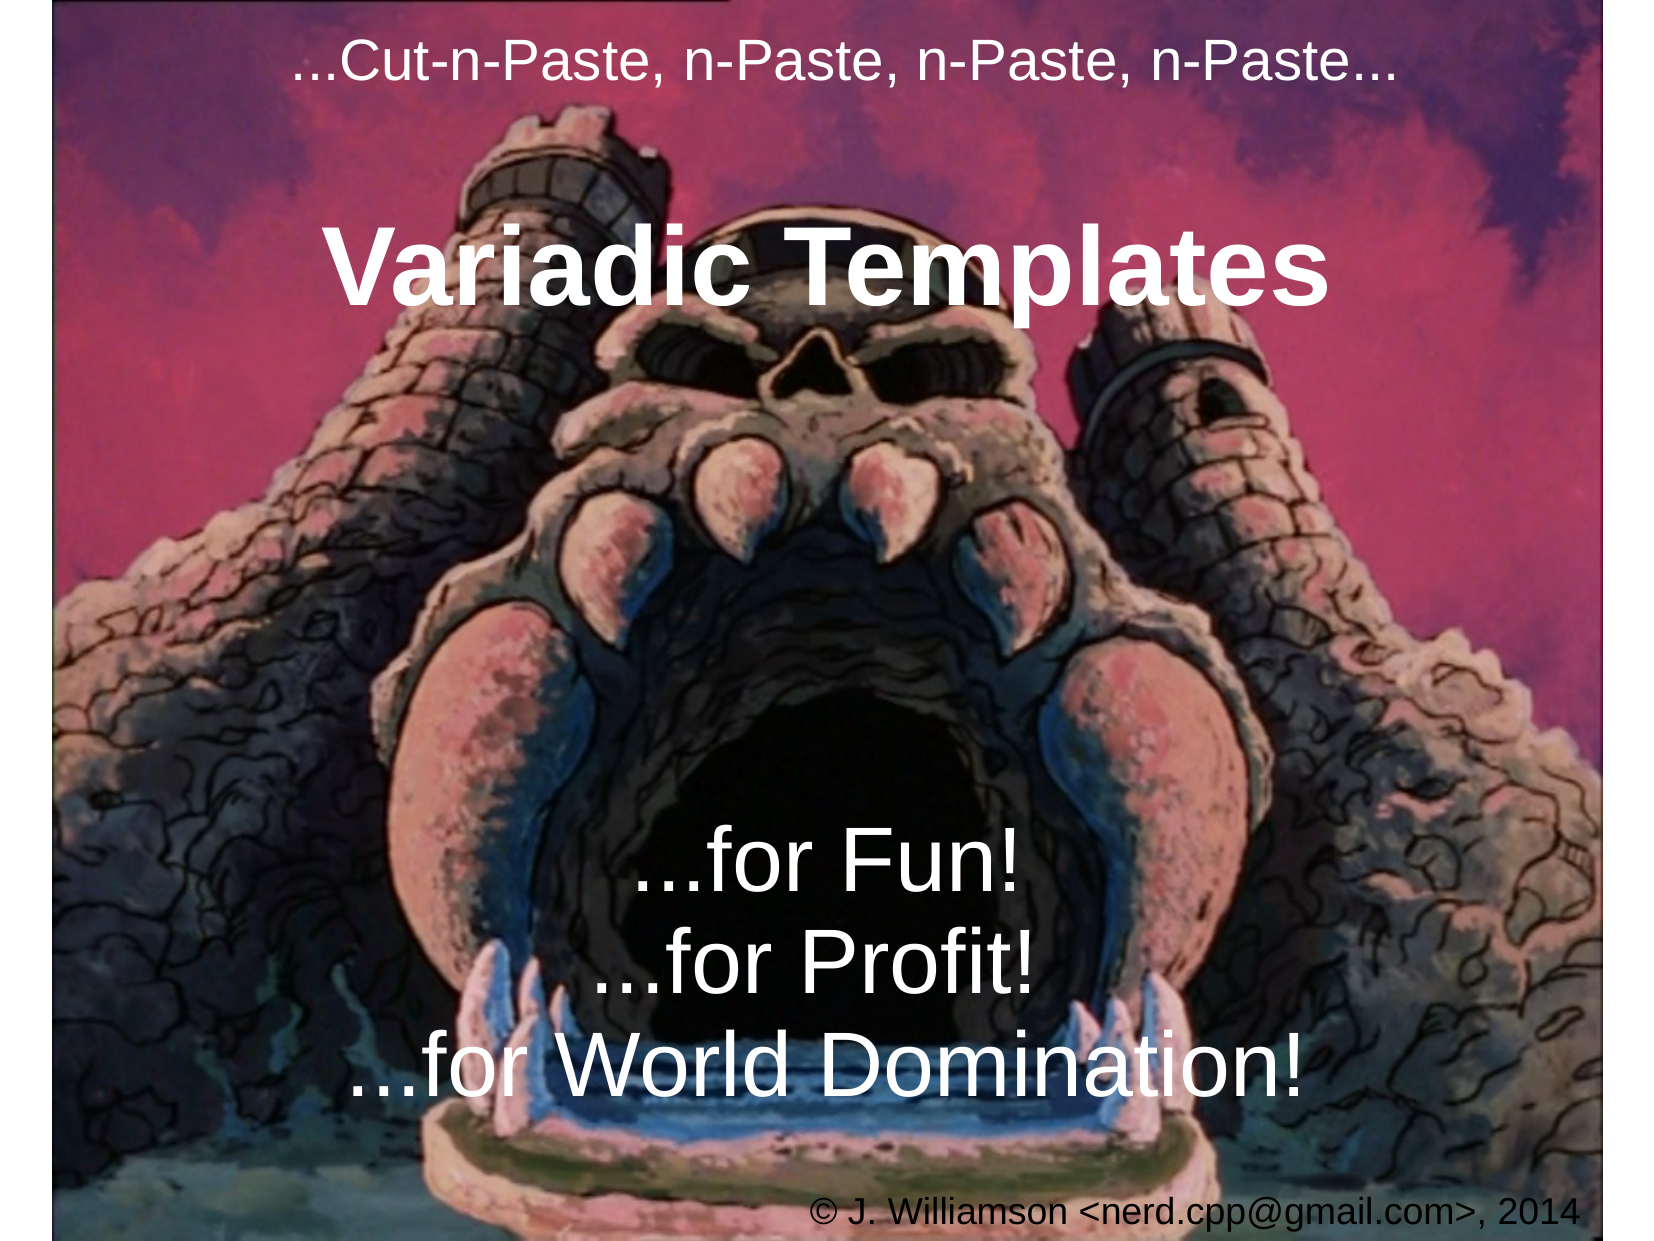

# ...Cut-n-Paste, n-Paste, n-Paste, n-Paste...
Variadic Templates
...for Fun!
...for Profit!
...for World Domination!
© J. Williamson <nerd.cpp@gmail.com>, 2014